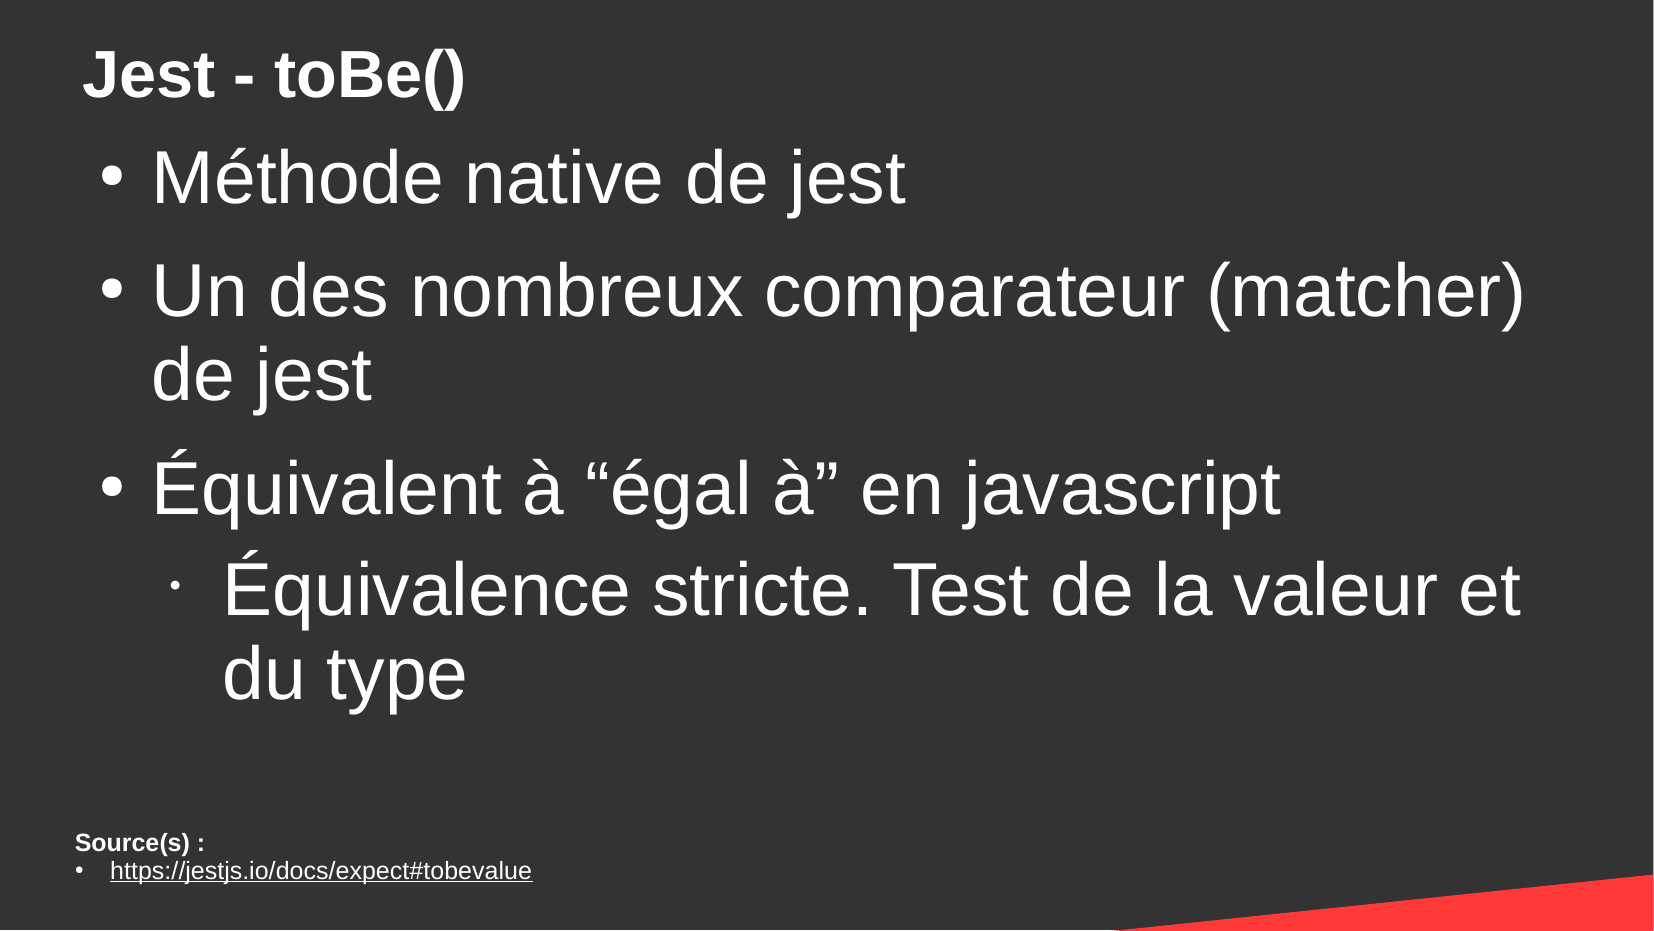

# Jest - toBe()
Méthode native de jest
Un des nombreux comparateur (matcher) de jest
Équivalent à “égal à” en javascript
Équivalence stricte. Test de la valeur et du type
Source(s) :
https://jestjs.io/docs/expect#tobevalue